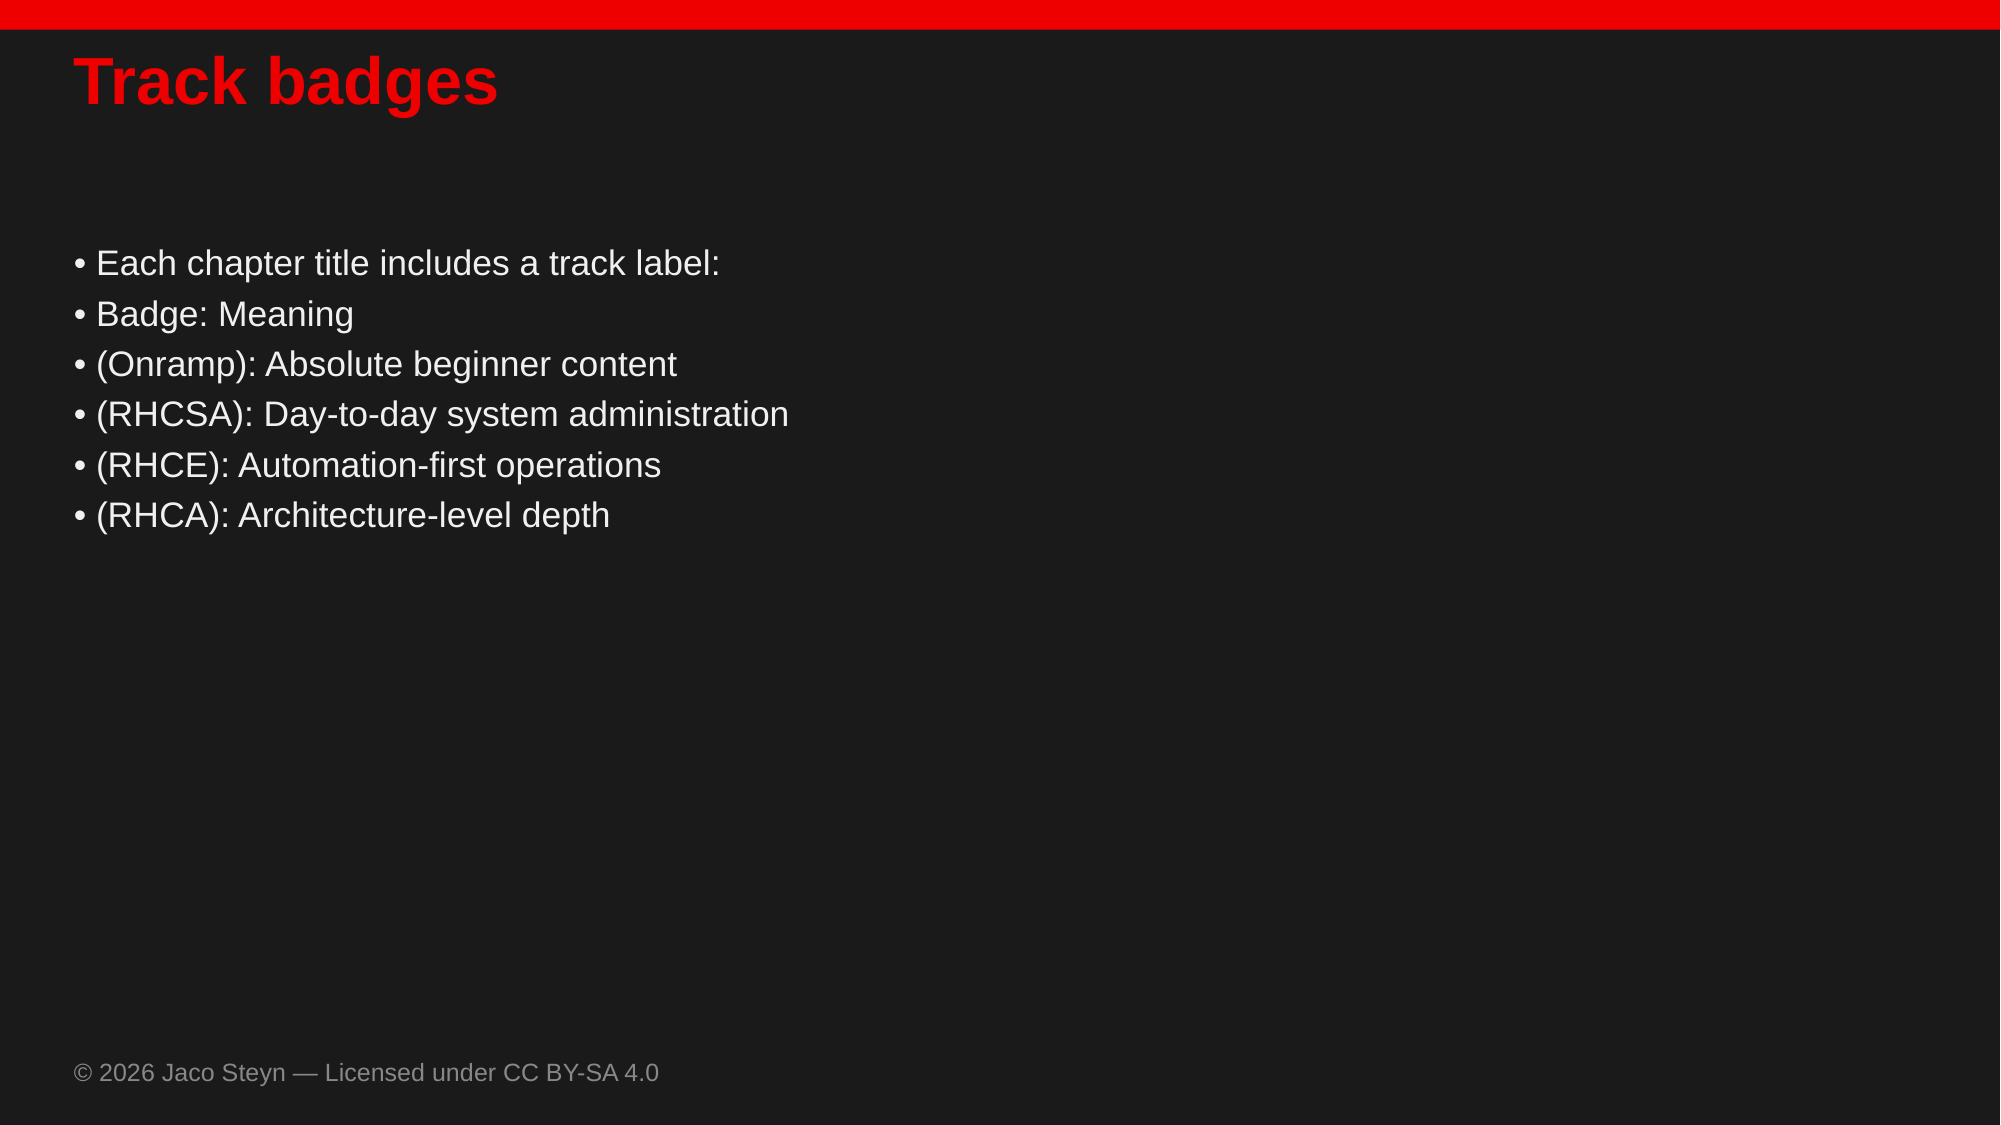

Track badges
• Each chapter title includes a track label:
• Badge: Meaning
• (Onramp): Absolute beginner content
• (RHCSA): Day-to-day system administration
• (RHCE): Automation-first operations
• (RHCA): Architecture-level depth
© 2026 Jaco Steyn — Licensed under CC BY-SA 4.0